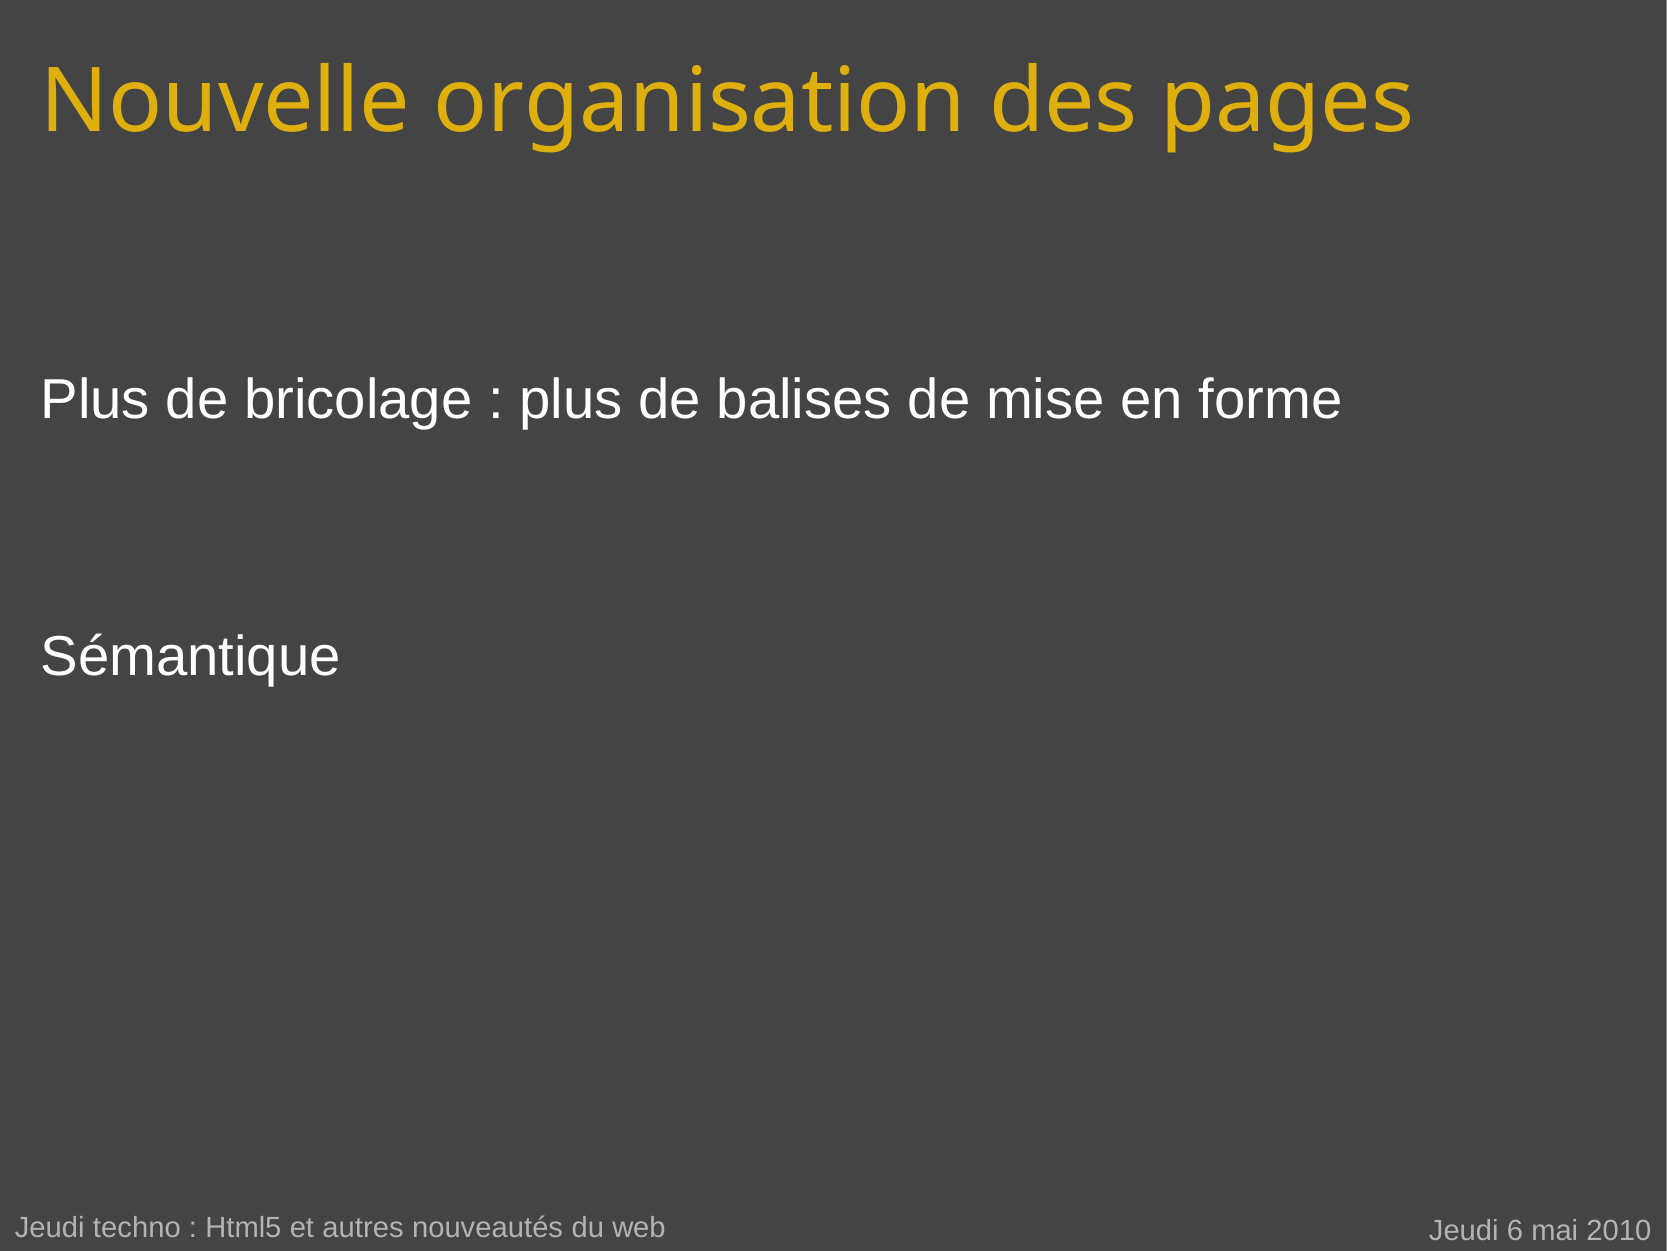

# Nouvelle organisation des pages
Plus de bricolage : plus de balises de mise en forme
Sémantique
Jeudi techno : Html5 et autres nouveautés du web
Jeudi 6 mai 2010